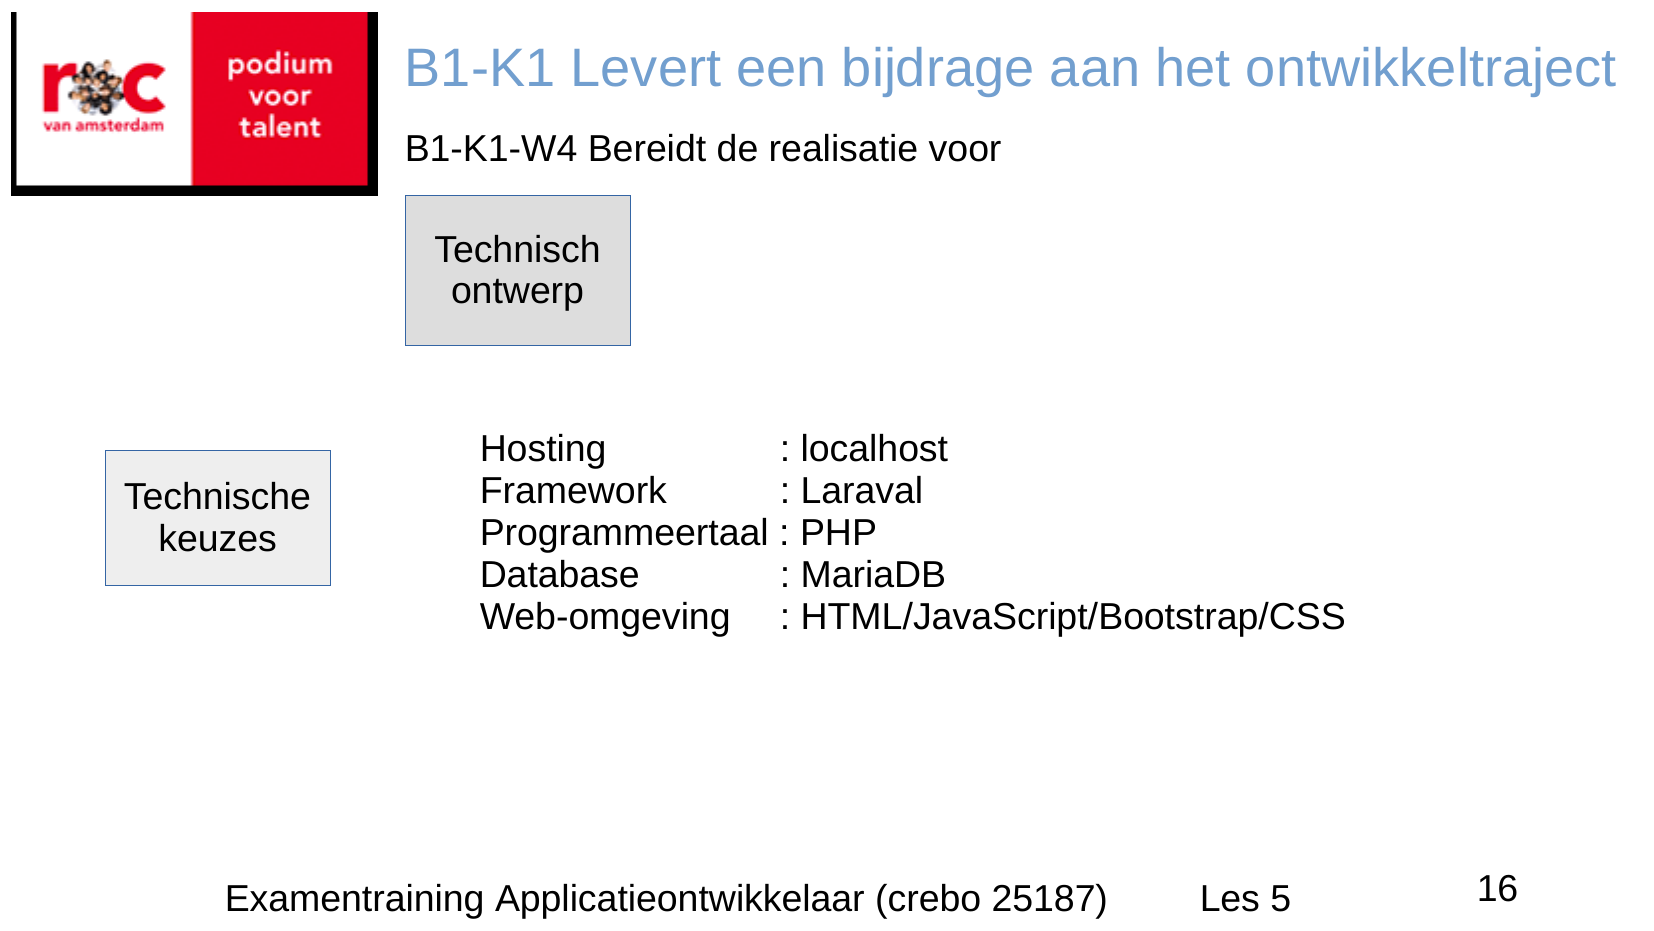

B1-K1 Levert een bijdrage aan het ontwikkeltraject
B1-K1-W4 Bereidt de realisatie voor
Technisch
ontwerp
Hosting 			: localhost
Framework		: Laraval
Programmeertaal : PHP
Database		: MariaDB
Web-omgeving	: HTML/JavaScript/Bootstrap/CSS
Technische
keuzes
Examentraining Applicatieontwikkelaar (crebo 25187)
Les 5